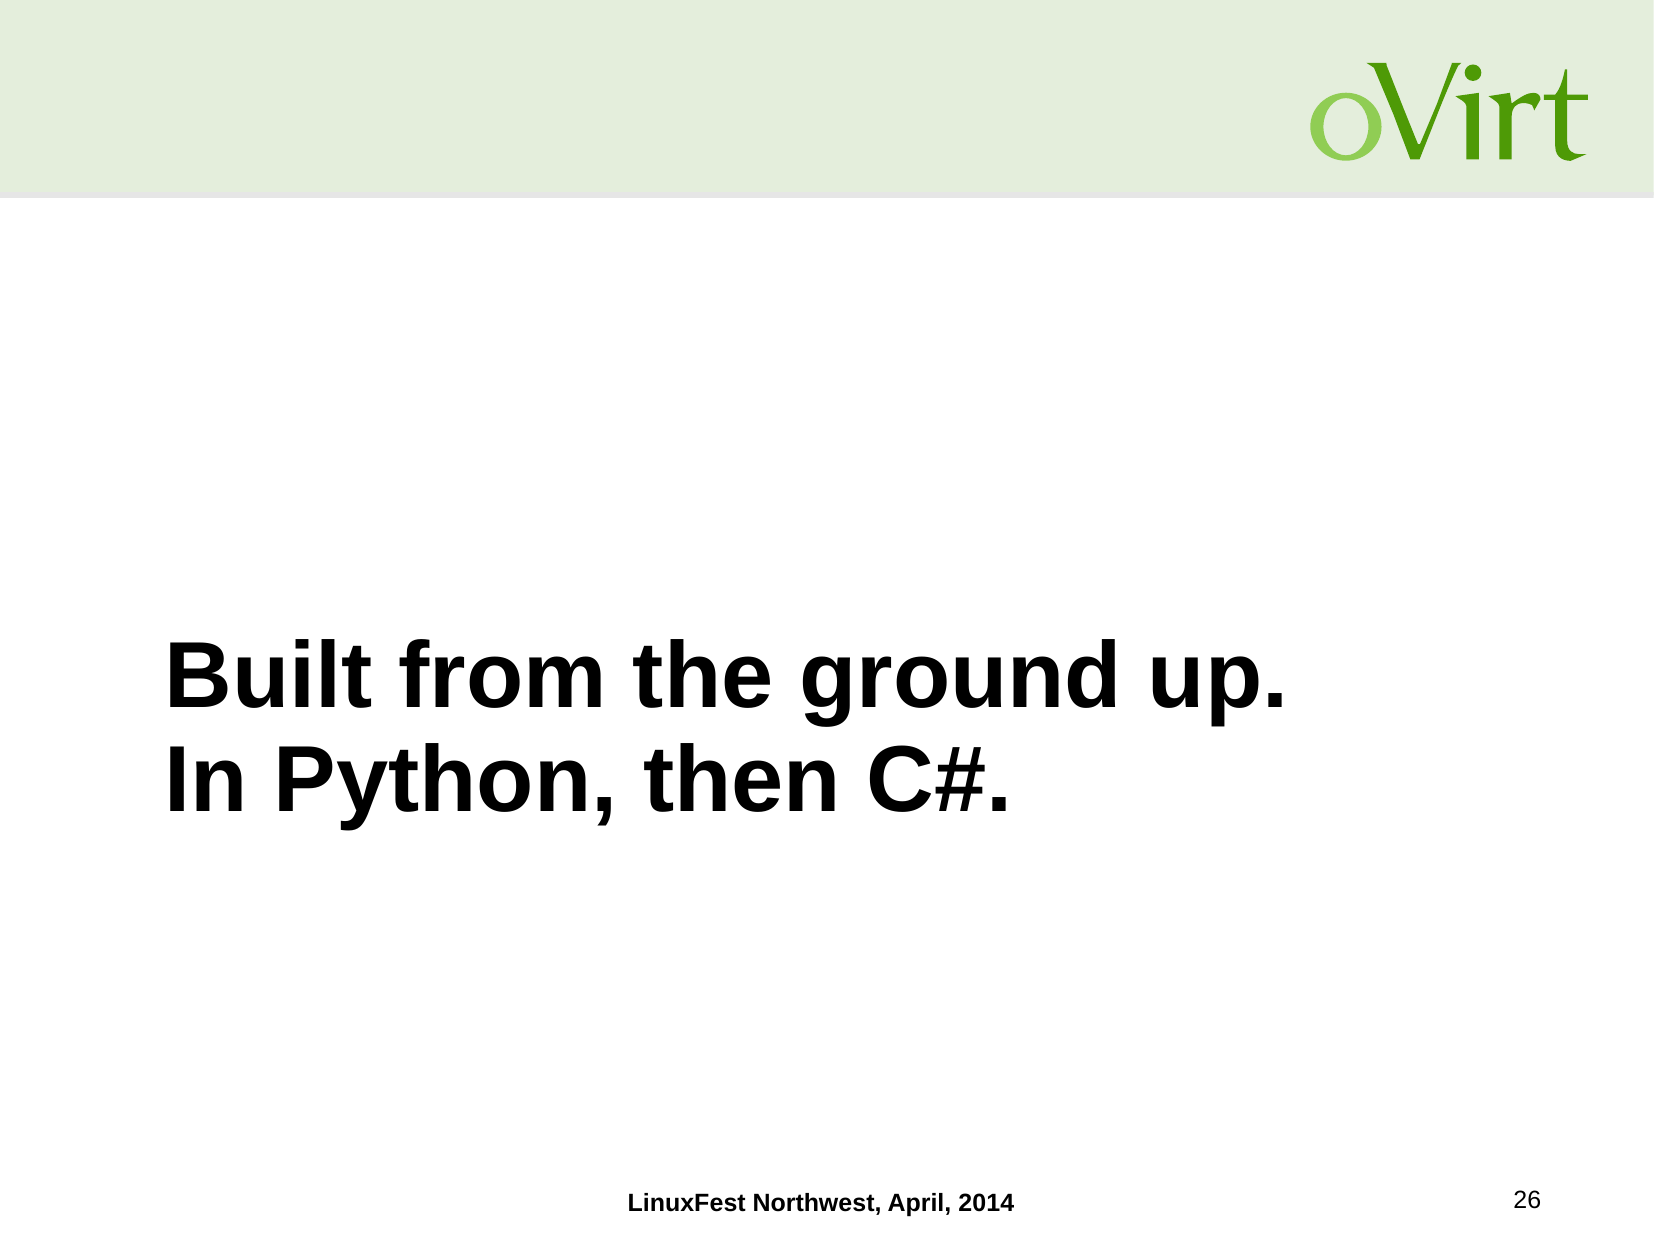

Built from the ground up.
In Python, then C#.